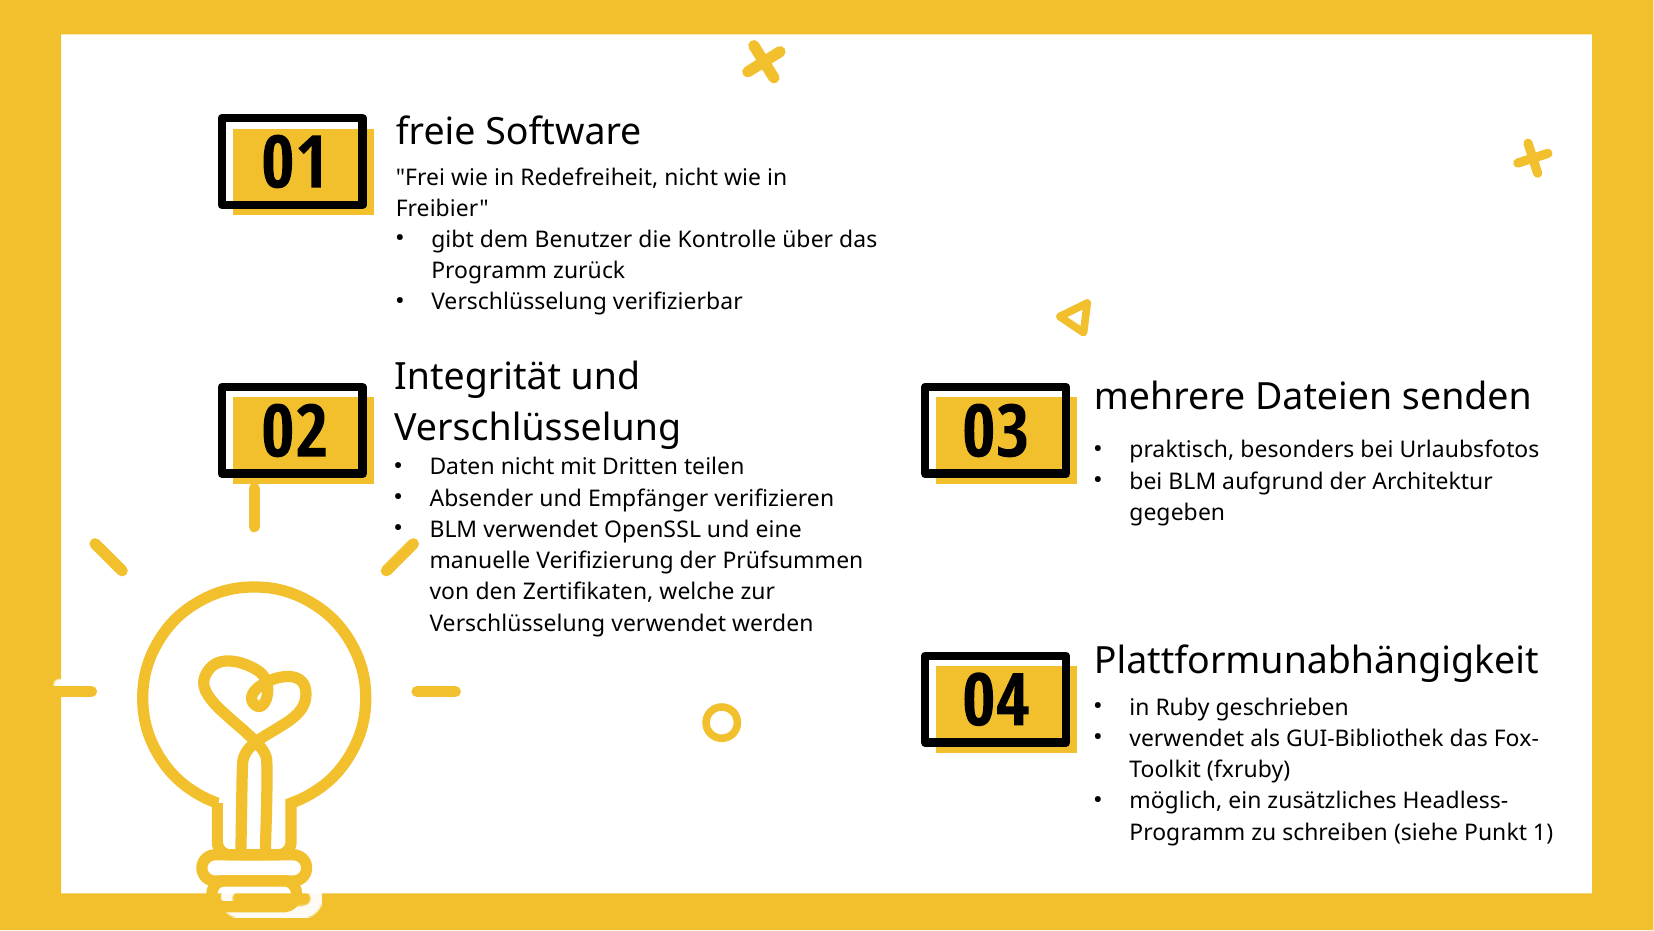

# freie Software
"Frei wie in Redefreiheit, nicht wie in Freibier"
gibt dem Benutzer die Kontrolle über das Programm zurück
Verschlüsselung verifizierbar
Integrität und Verschlüsselung
mehrere Dateien senden
praktisch, besonders bei Urlaubsfotos
bei BLM aufgrund der Architektur gegeben
Daten nicht mit Dritten teilen
Absender und Empfänger verifizieren
BLM verwendet OpenSSL und eine manuelle Verifizierung der Prüfsummen von den Zertifikaten, welche zur Verschlüsselung verwendet werden
Plattformunabhängigkeit
in Ruby geschrieben
verwendet als GUI-Bibliothek das Fox-Toolkit (fxruby)
möglich, ein zusätzliches Headless-Programm zu schreiben (siehe Punkt 1)